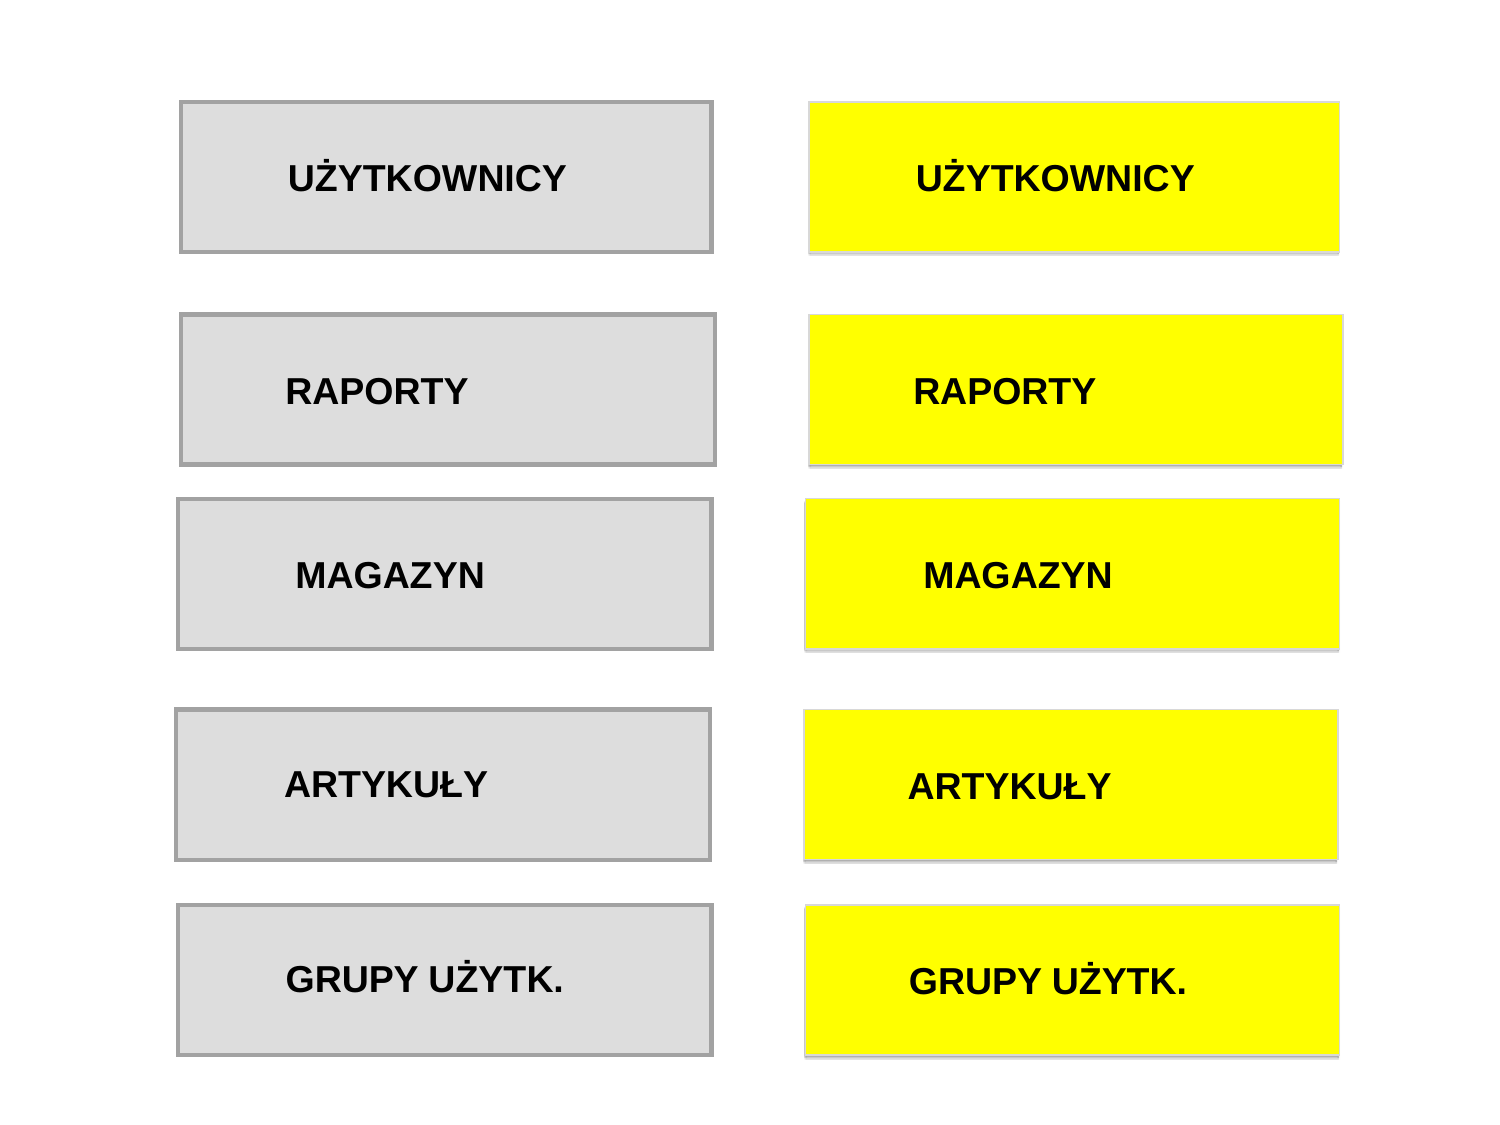

UŻYTKOWNICY
UŻYTKOWNICY
RAPORTY
RAPORTY
MAGAZYN
MAGAZYN
ARTYKUŁY
ARTYKUŁY
GRUPY UŻYTK.
GRUPY UŻYTK.